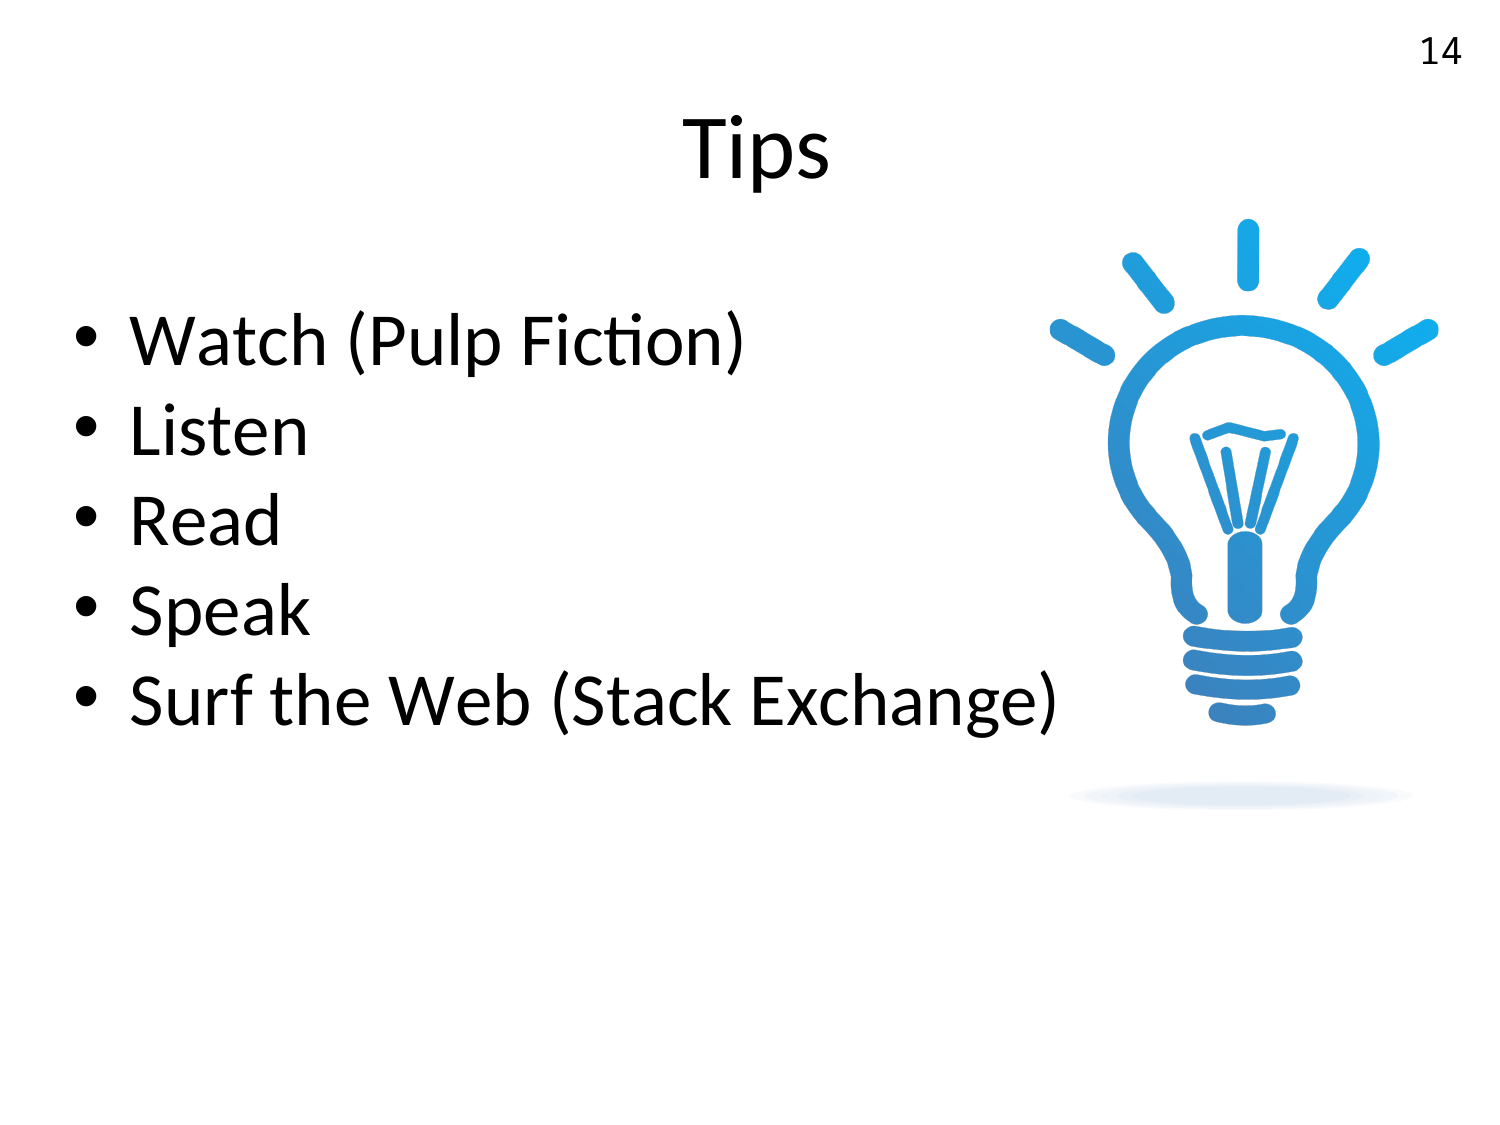

# Tips
Watch (Pulp Fiction)
Listen
Read
Speak
Surf the Web (Stack Exchange)